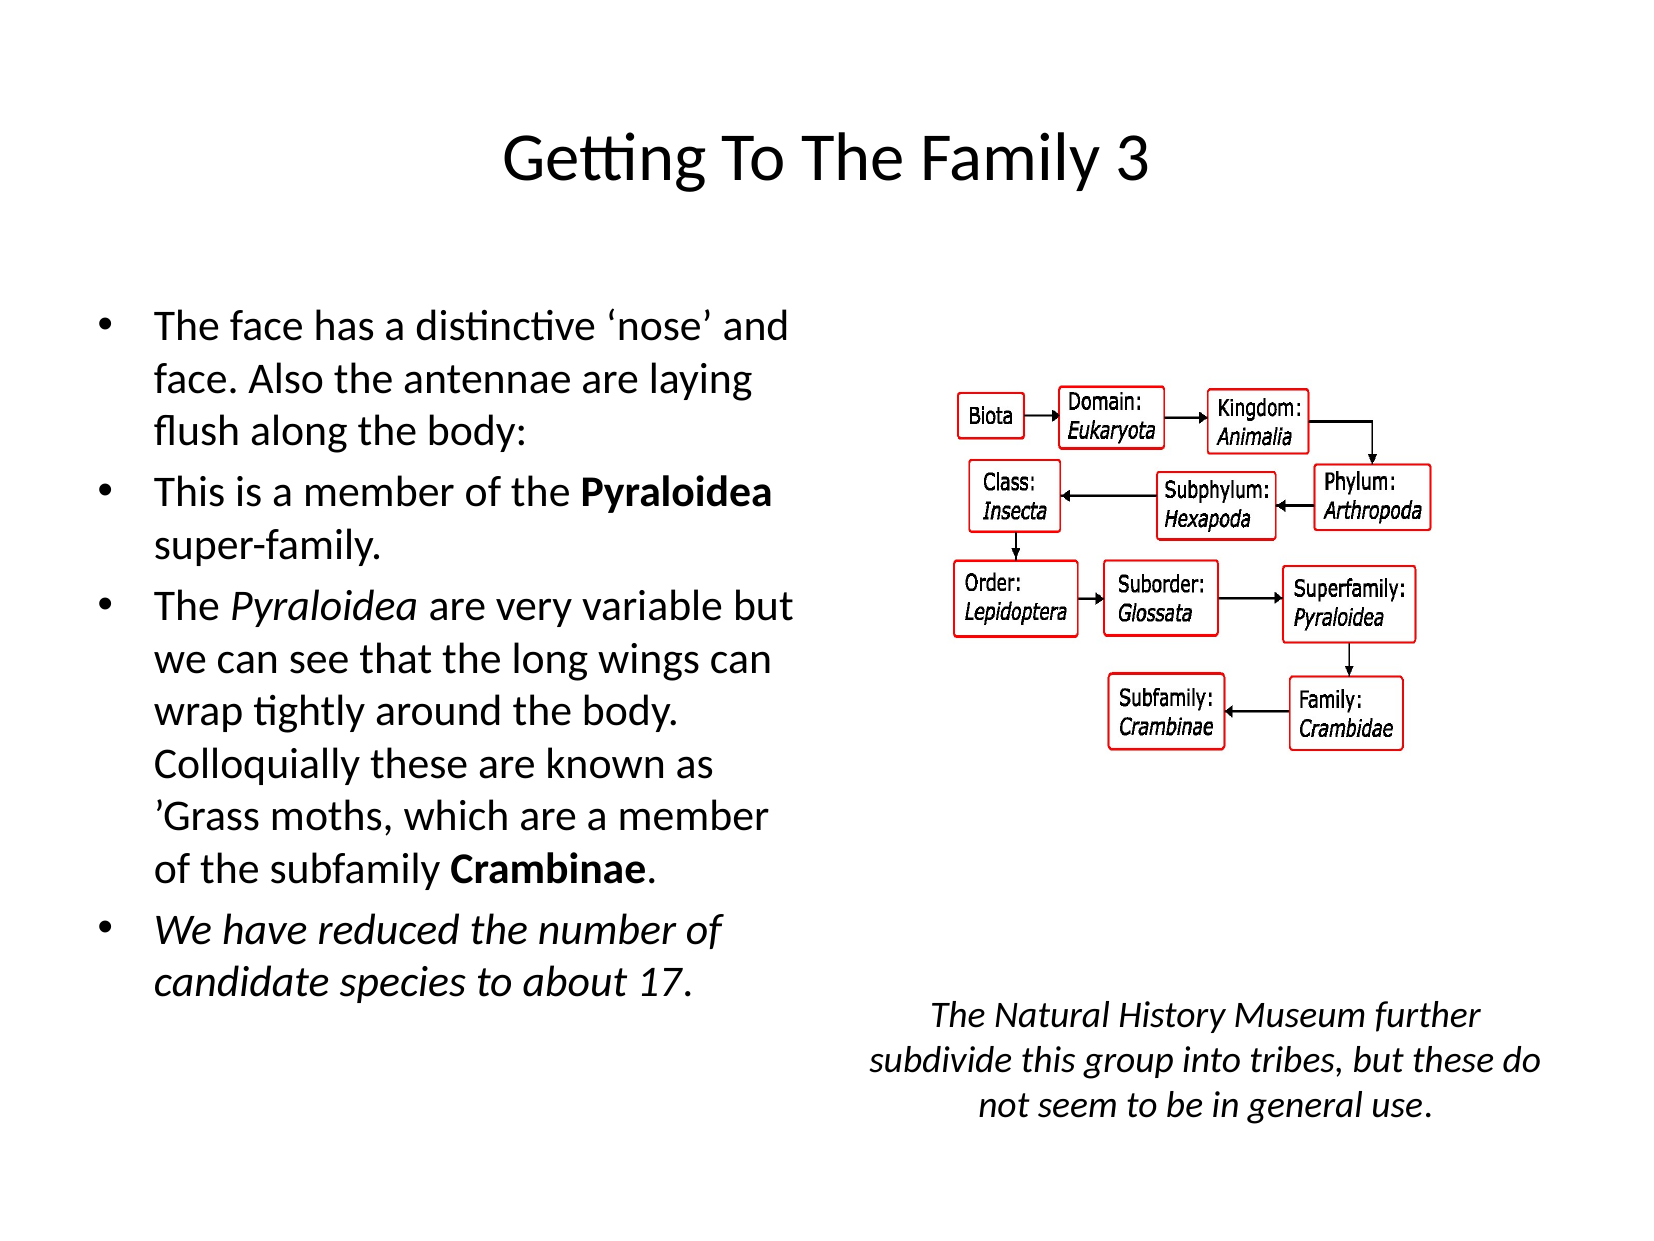

# Getting To The Family 3
The face has a distinctive ‘nose’ and face. Also the antennae are laying flush along the body:
This is a member of the Pyraloidea super-family.
The Pyraloidea are very variable but we can see that the long wings can wrap tightly around the body. Colloquially these are known as ’Grass moths, which are a member of the subfamily Crambinae.
We have reduced the number of candidate species to about 17.
The Natural History Museum further subdivide this group into tribes, but these do not seem to be in general use.